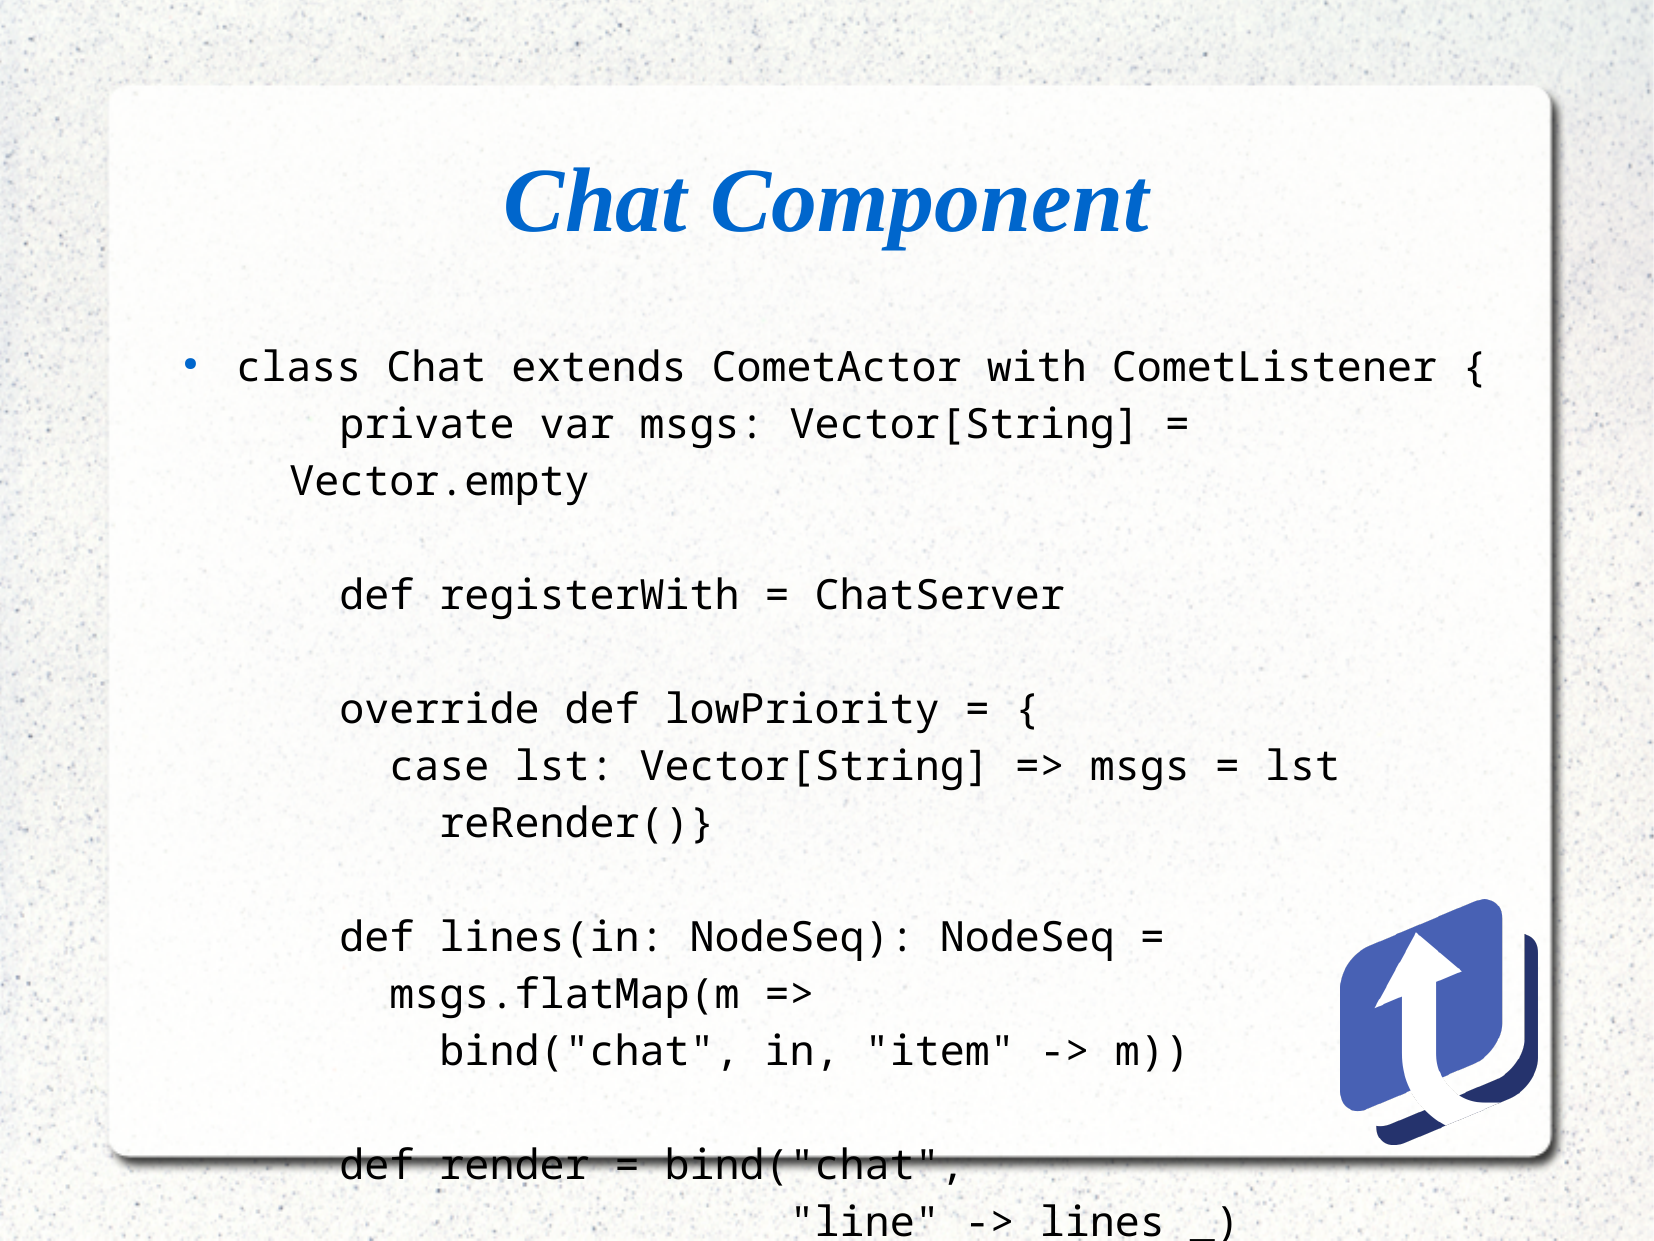

# Chat Component
class Chat extends CometActor with CometListener {
 private var msgs: Vector[String] = Vector.empty
 def registerWith = ChatServer
 override def lowPriority = {
 case lst: Vector[String] => msgs = lst
 reRender()}
 def lines(in: NodeSeq): NodeSeq =
 msgs.flatMap(m =>
 bind("chat", in, "item" -> m))
 def render = bind("chat",
 "line" -> lines _)
}